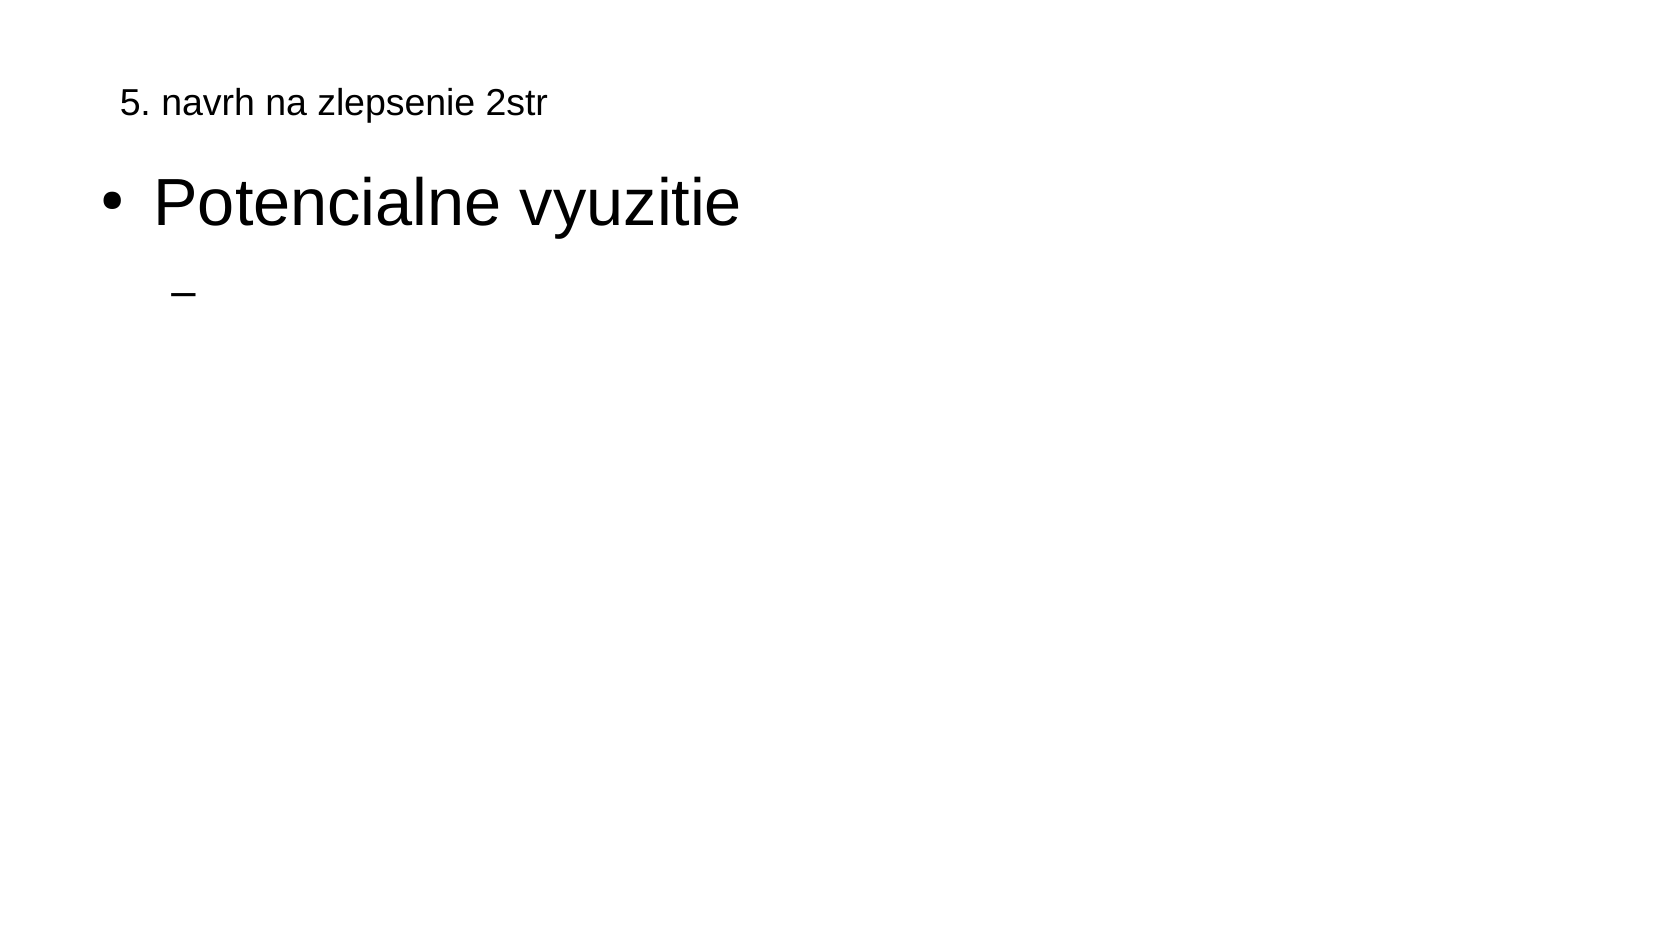

5. navrh na zlepsenie 2str
# Potencialne vyuzitie